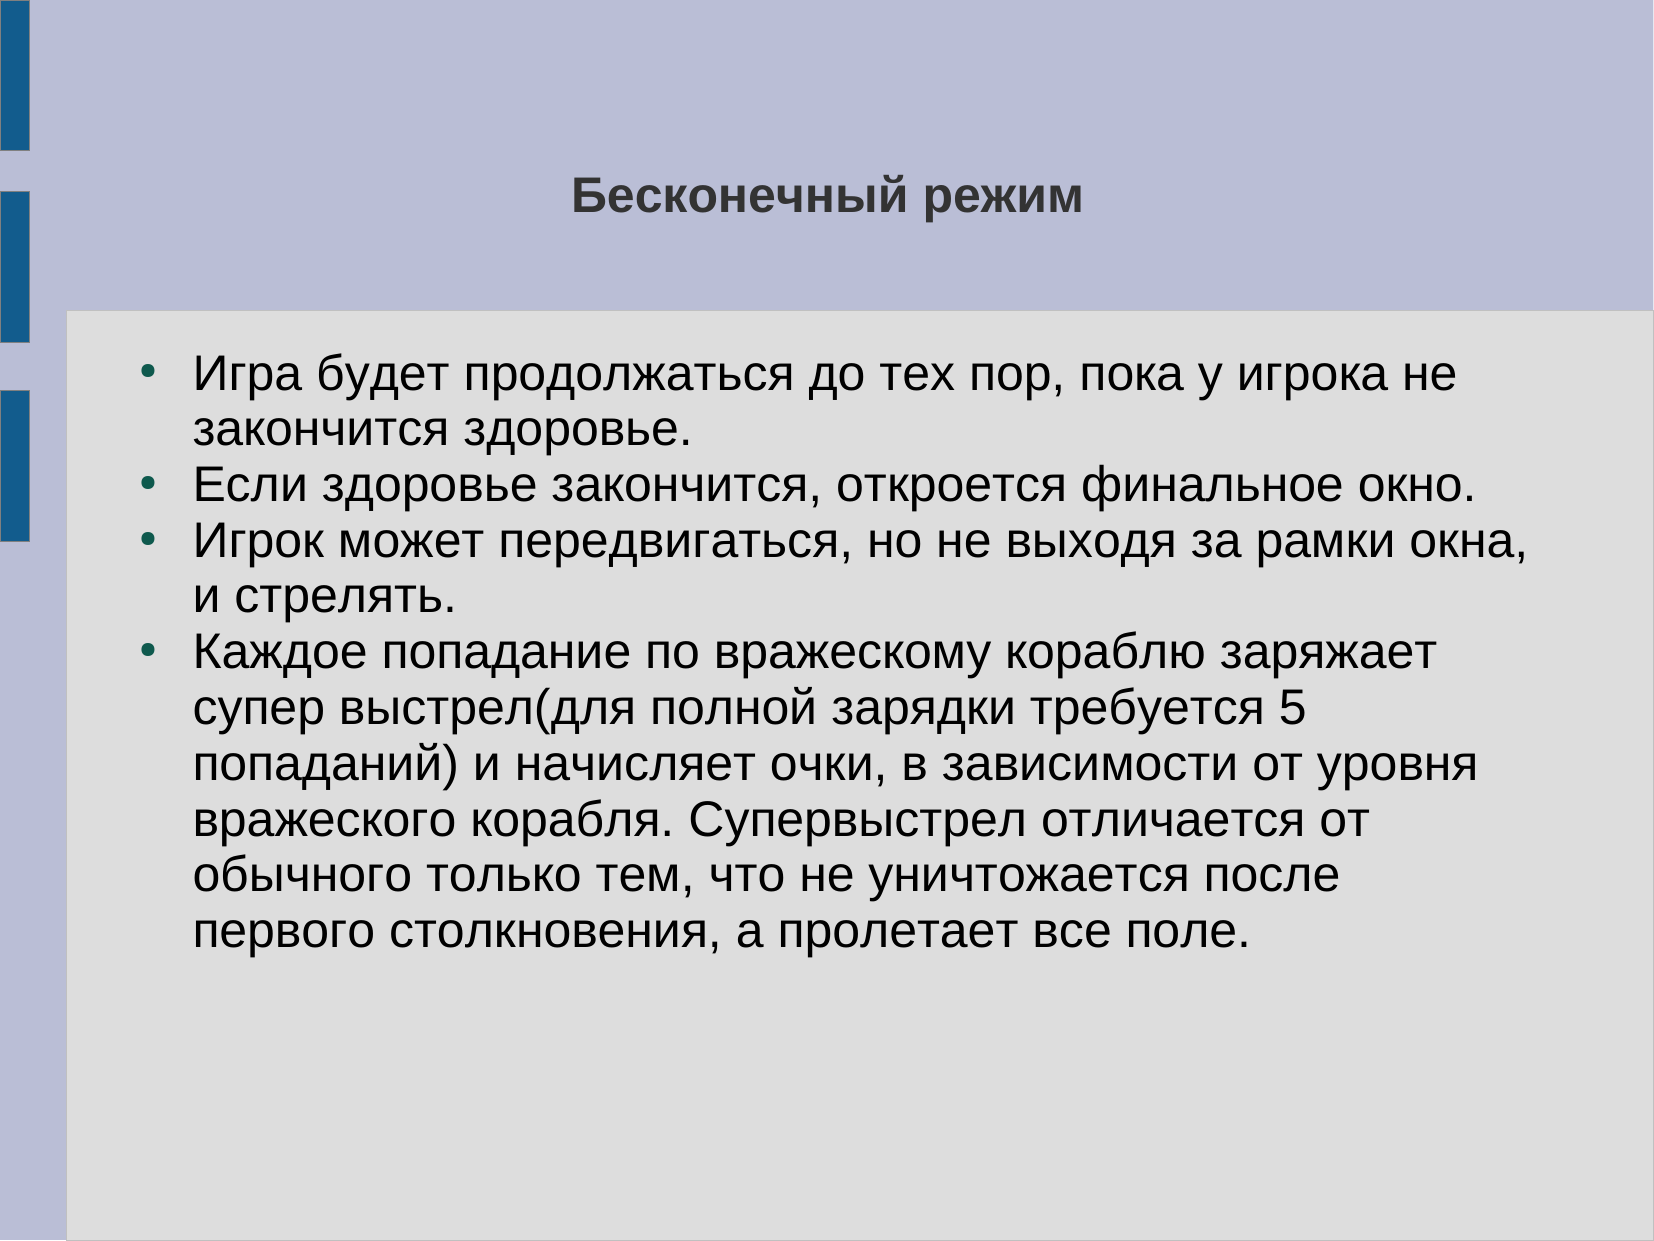

# Бесконечный режим
Игра будет продолжаться до тех пор, пока у игрока не закончится здоровье.
Если здоровье закончится, откроется финальное окно.
Игрок может передвигаться, но не выходя за рамки окна, и стрелять.
Каждое попадание по вражескому кораблю заряжает супер выстрел(для полной зарядки требуется 5 попаданий) и начисляет очки, в зависимости от уровня вражеского корабля. Супервыстрел отличается от обычного только тем, что не уничтожается после первого столкновения, а пролетает все поле.